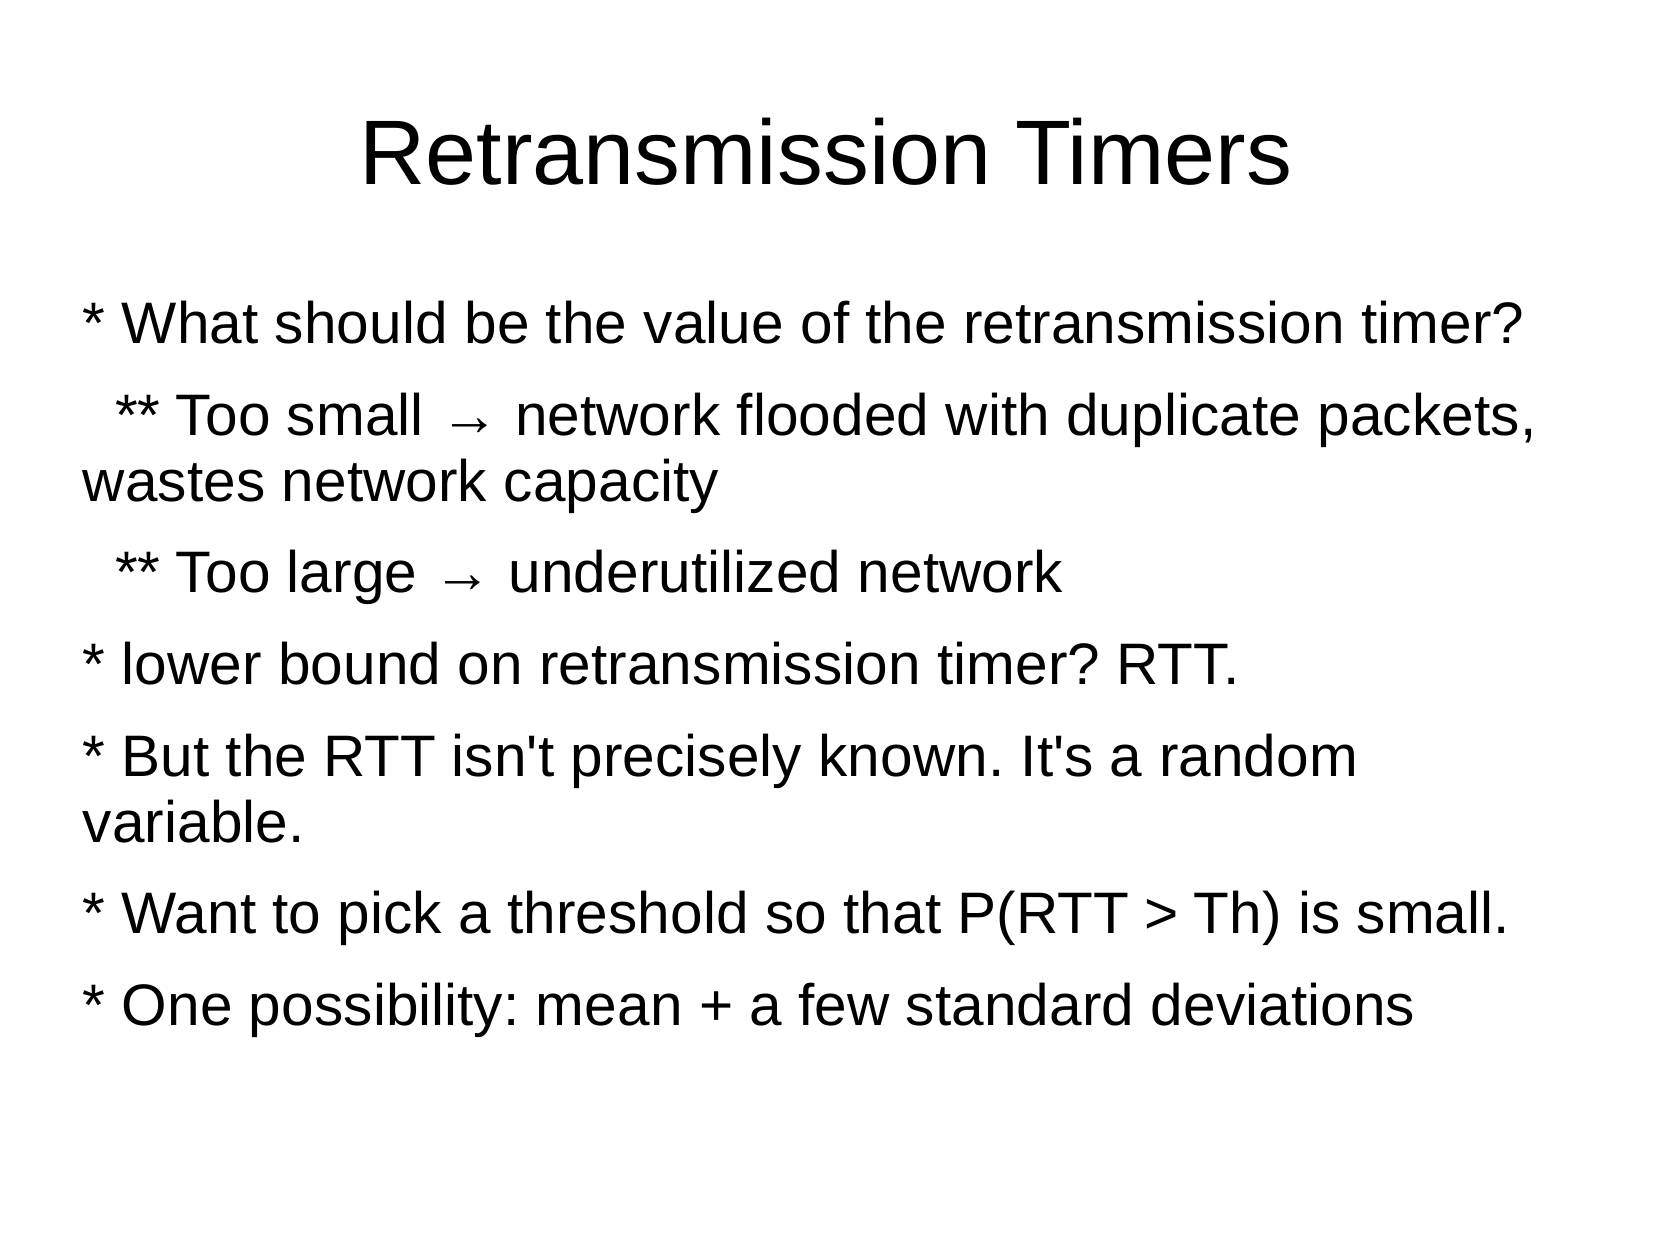

# Retransmission Timers
* What should be the value of the retransmission timer?
 ** Too small → network flooded with duplicate packets, wastes network capacity
 ** Too large → underutilized network
* lower bound on retransmission timer? RTT.
* But the RTT isn't precisely known. It's a random variable.
* Want to pick a threshold so that P(RTT > Th) is small.
* One possibility: mean + a few standard deviations